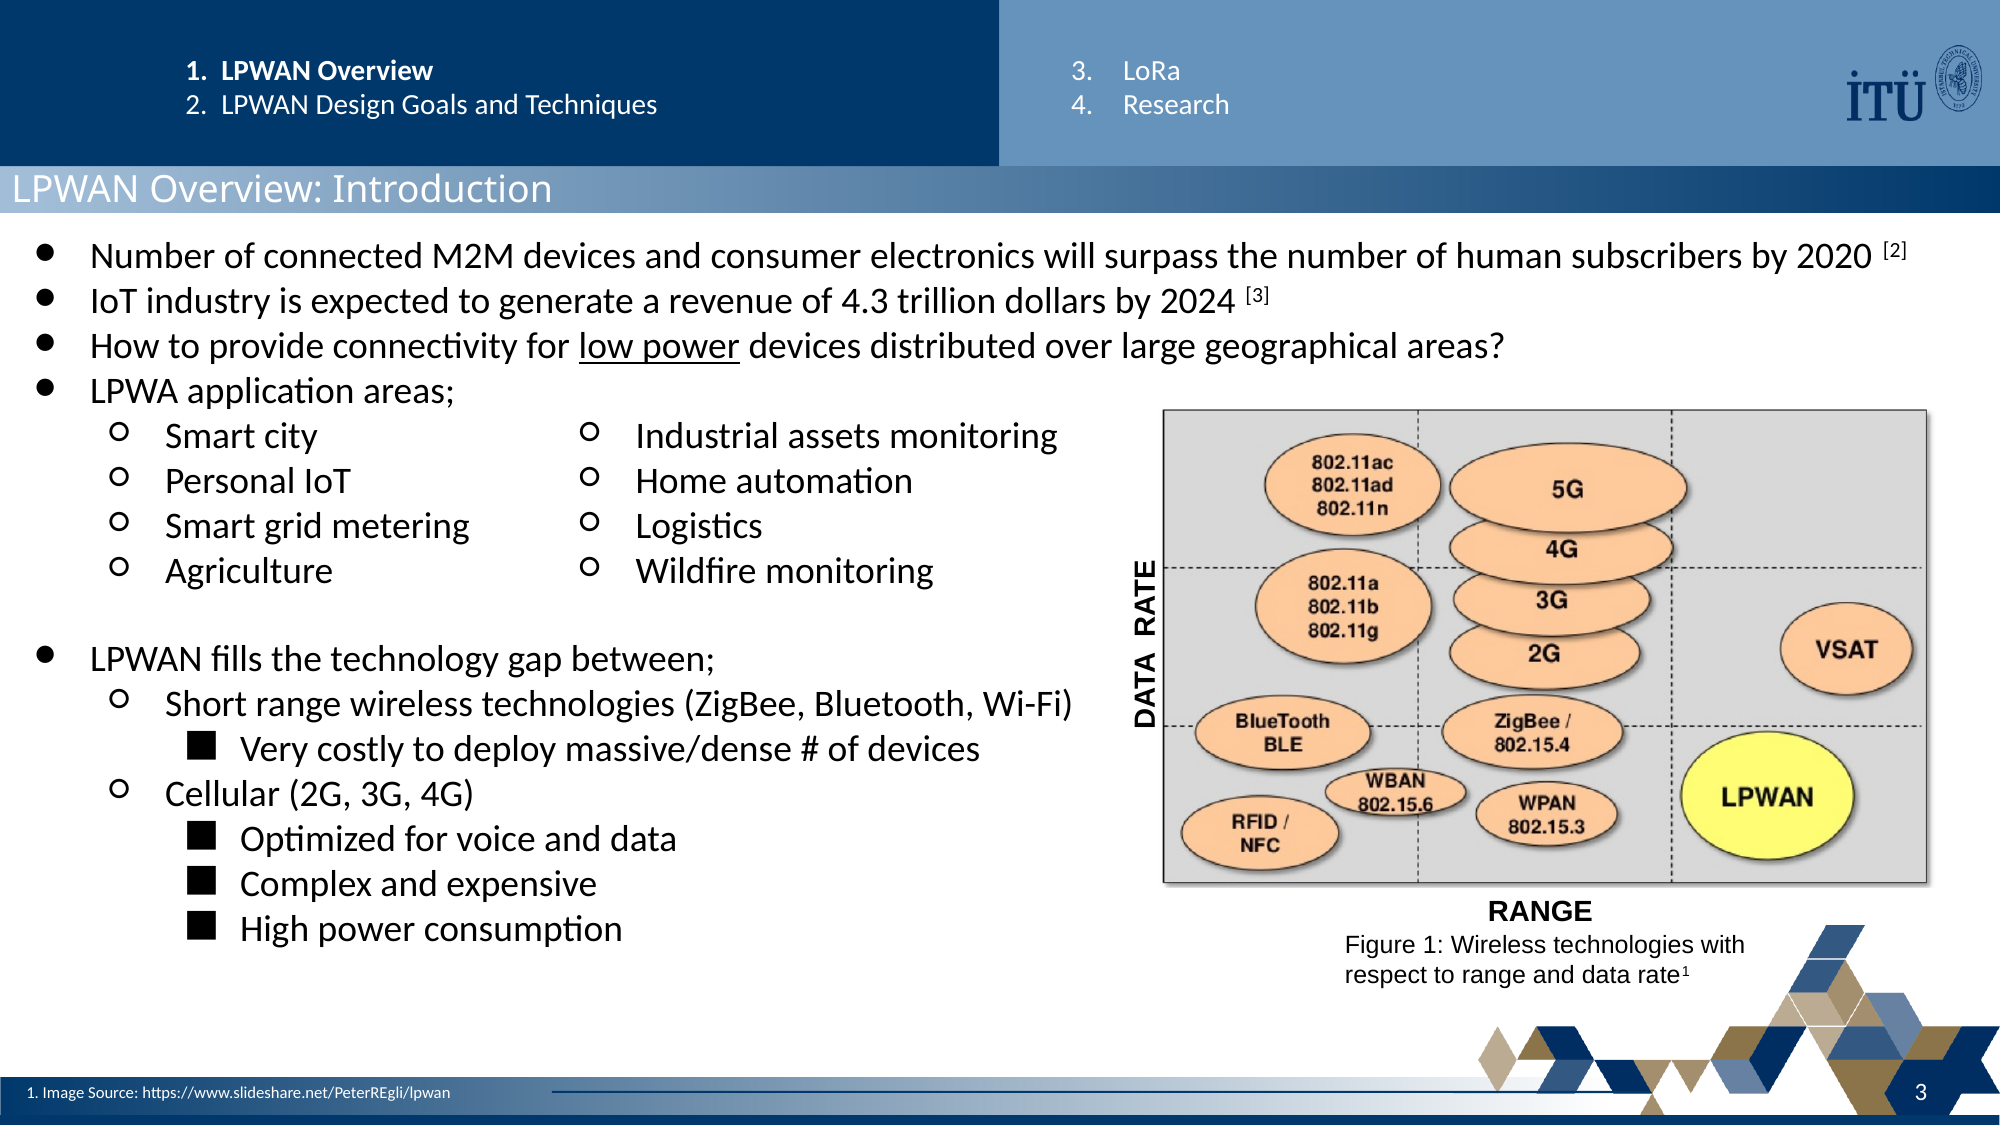

LoRa
Research
LPWAN Overview
LPWAN Design Goals and Techniques
# LPWAN Overview: Introduction
Number of connected M2M devices and consumer electronics will surpass the number of human subscribers by 2020 [2]
IoT industry is expected to generate a revenue of 4.3 trillion dollars by 2024 [3]
How to provide connectivity for low power devices distributed over large geographical areas?
LPWA application areas;
Smart city
Personal IoT
Smart grid metering
Agriculture
Industrial assets monitoring
Home automation
Logistics
Wildfire monitoring
LPWAN fills the technology gap between;
Short range wireless technologies (ZigBee, Bluetooth, Wi-Fi)
Very costly to deploy massive/dense # of devices
Cellular (2G, 3G, 4G)
Optimized for voice and data
Complex and expensive
High power consumption
DATA RATE
RANGE
Figure 1: Wireless technologies with respect to range and data rate1
1. Image Source: https://www.slideshare.net/PeterREgli/lpwan